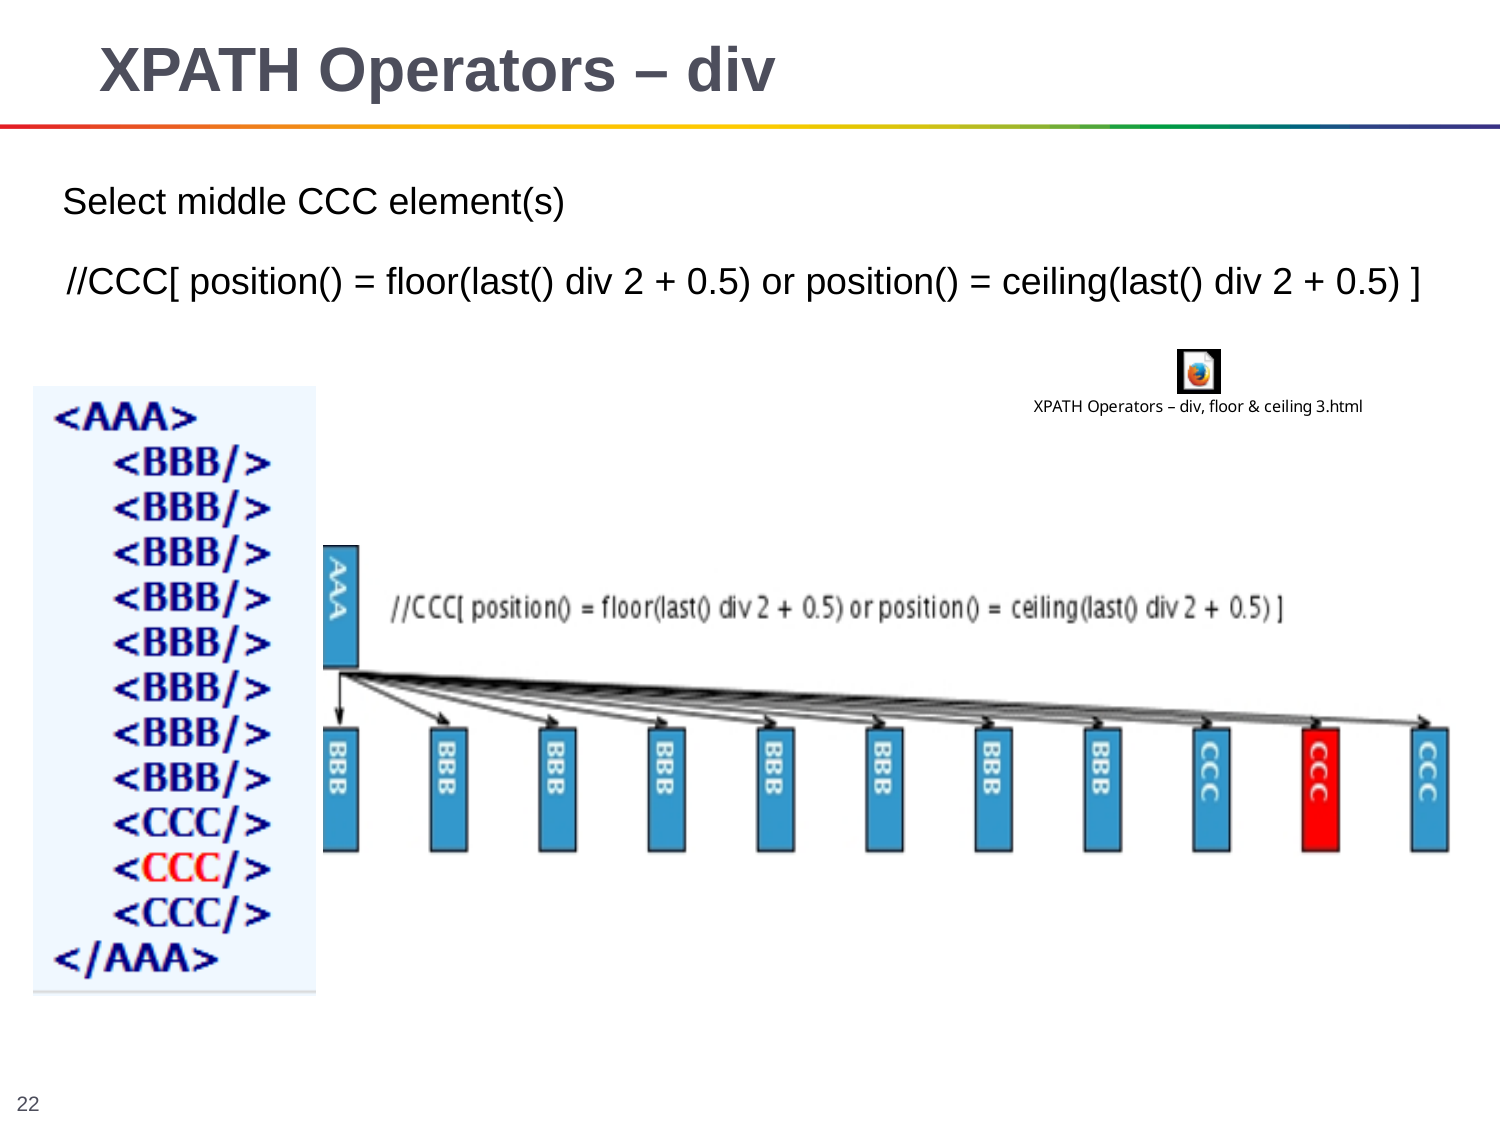

# XPATH Operators – div
Select middle CCC element(s)
//CCC[ position() = floor(last() div 2 + 0.5) or position() = ceiling(last() div 2 + 0.5) ]